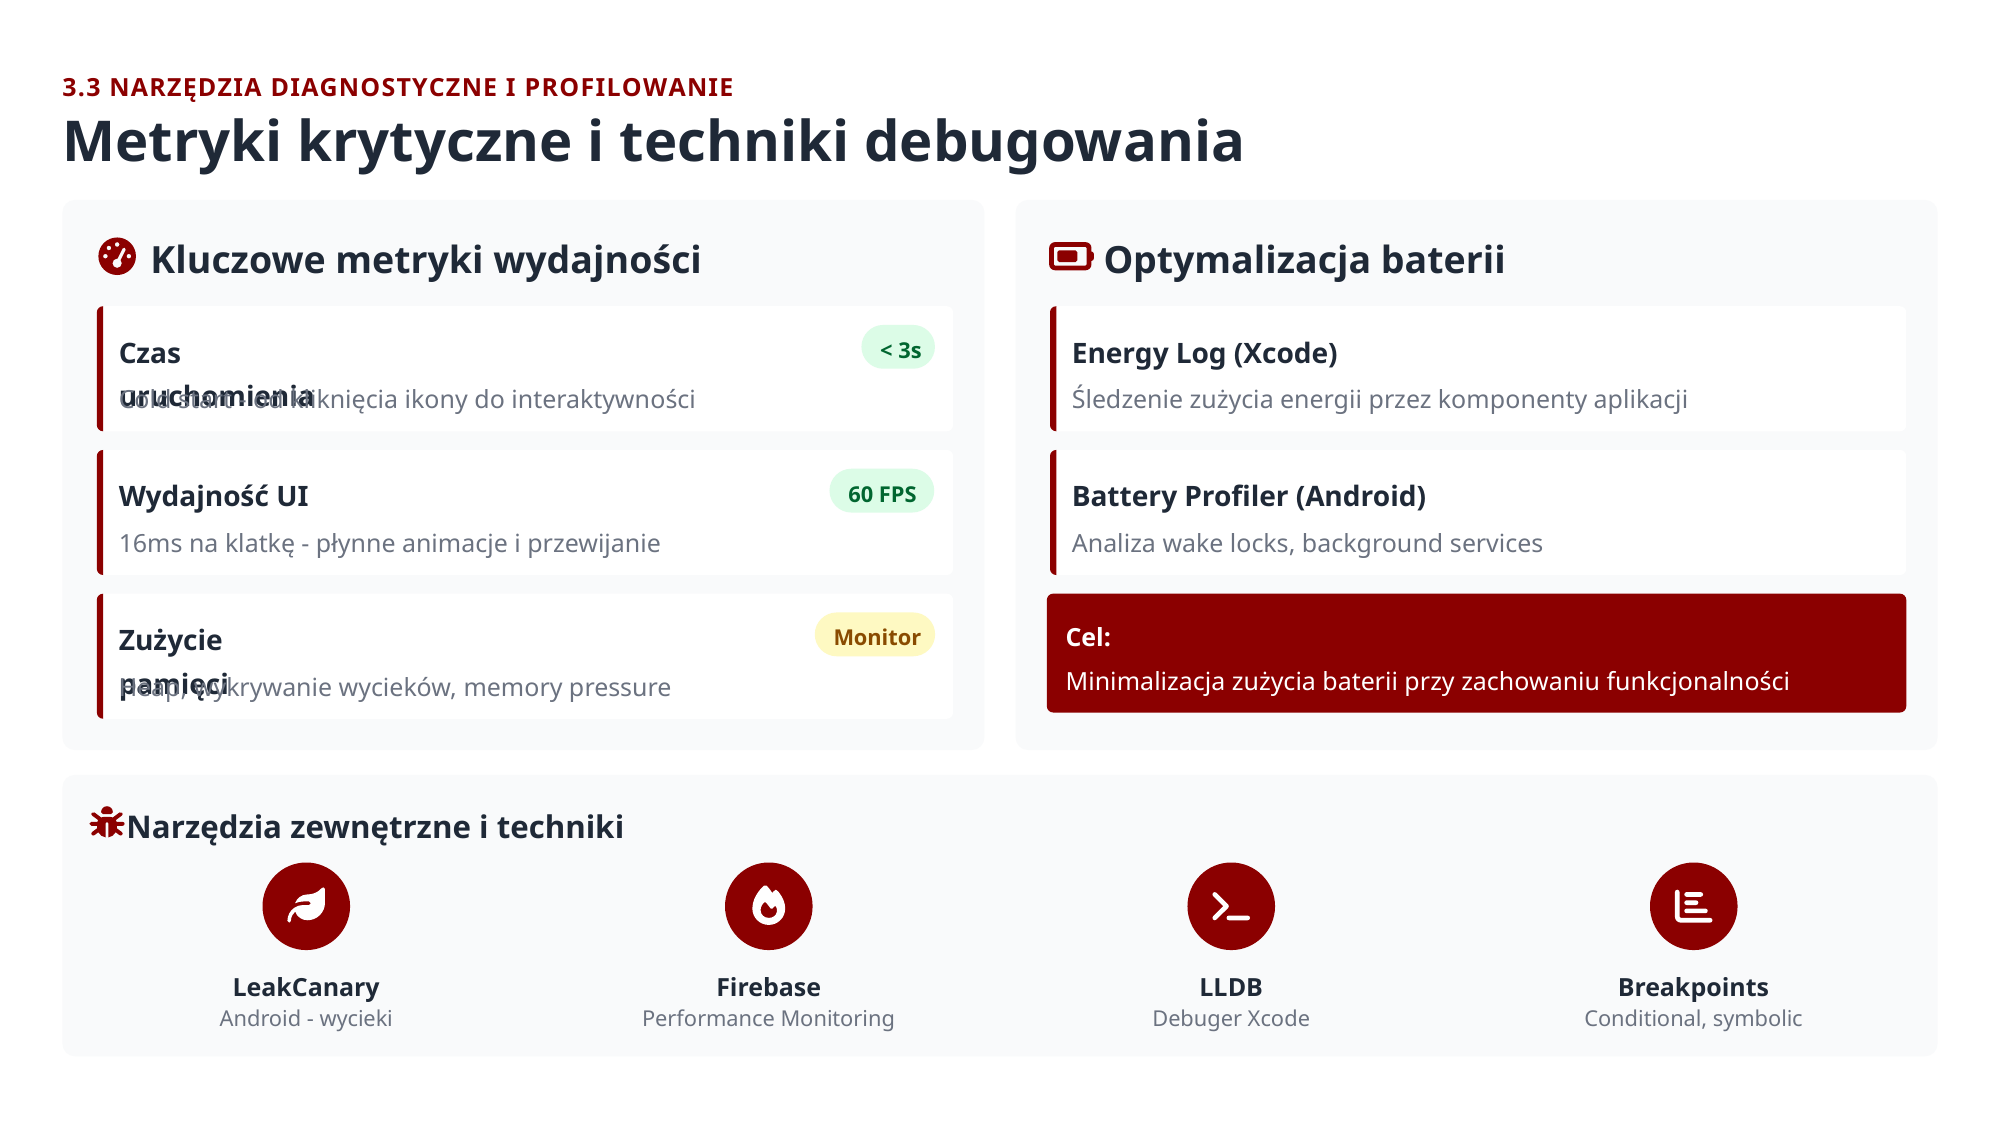

3.3 NARZĘDZIA DIAGNOSTYCZNE I PROFILOWANIE
Metryki krytyczne i techniki debugowania
 Kluczowe metryki wydajności
 Optymalizacja baterii
Czas uruchomienia
< 3s
Energy Log (Xcode)
Cold start - od kliknięcia ikony do interaktywności
Śledzenie zużycia energii przez komponenty aplikacji
Wydajność UI
60 FPS
Battery Profiler (Android)
16ms na klatkę - płynne animacje i przewijanie
Analiza wake locks, background services
Zużycie pamięci
Monitor
Cel:
Minimalizacja zużycia baterii przy zachowaniu funkcjonalności
Heap, wykrywanie wycieków, memory pressure
Narzędzia zewnętrzne i techniki
LeakCanary
Firebase
LLDB
Breakpoints
Android - wycieki
Performance Monitoring
Debuger Xcode
Conditional, symbolic